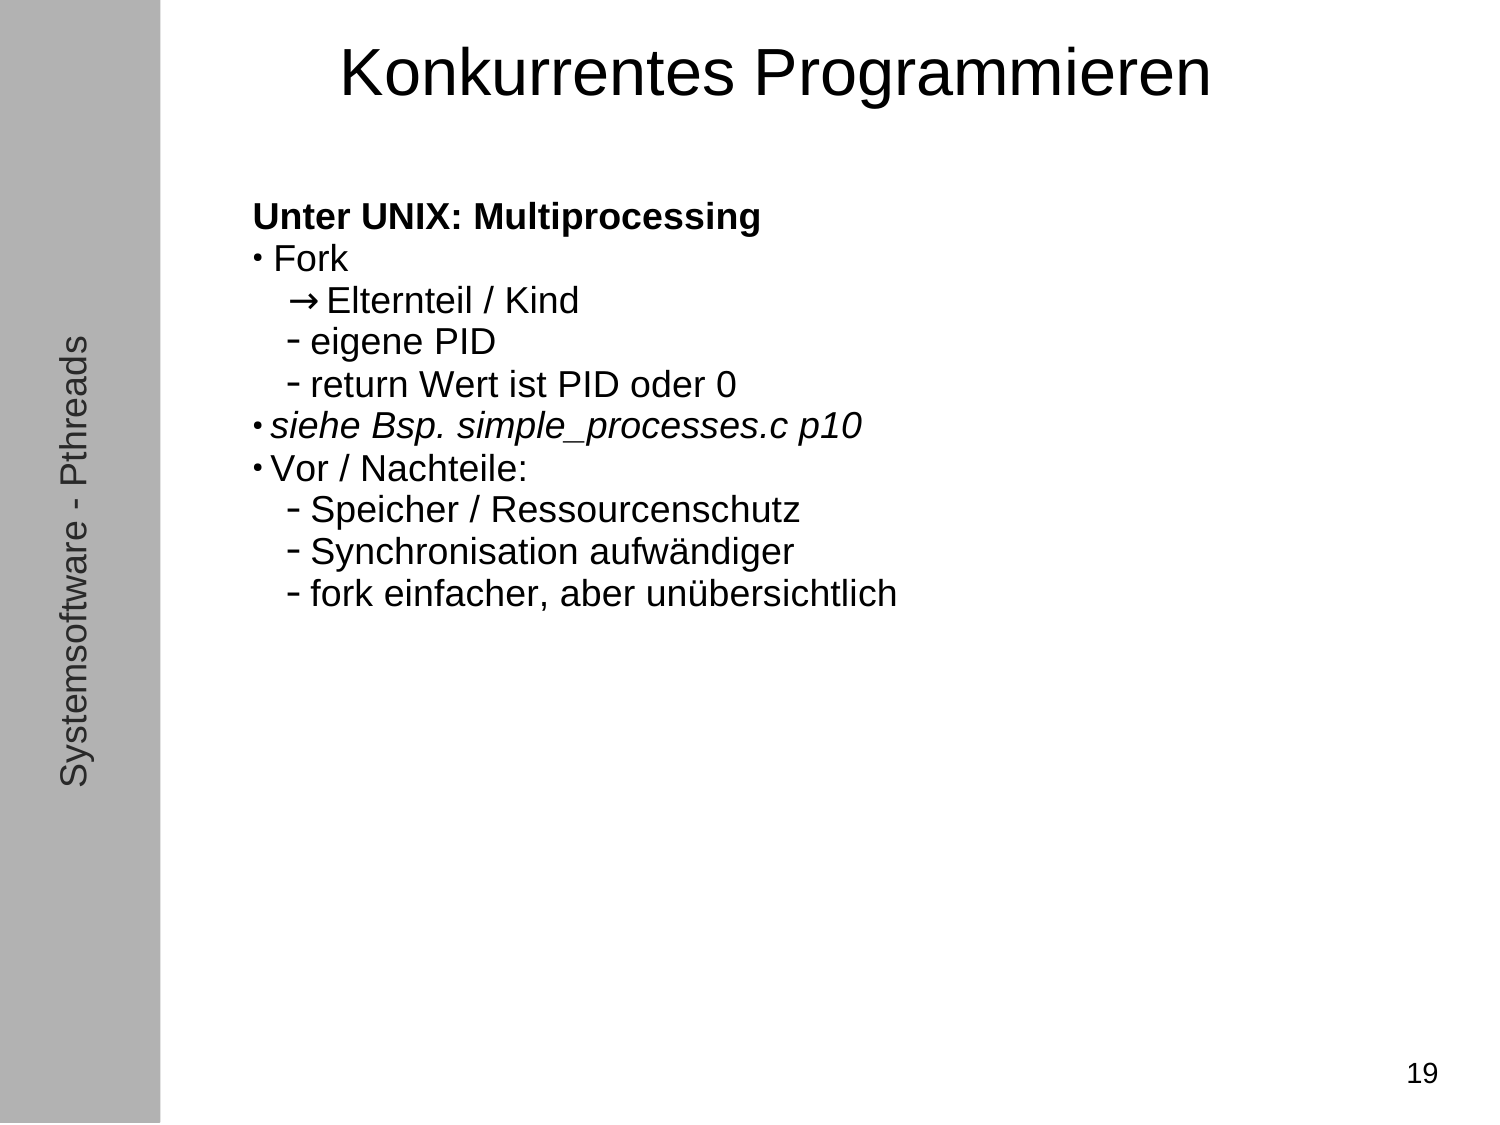

Konkurrentes Programmieren
Unter UNIX: Multiprocessing
Fork
Elternteil / Kind
eigene PID
return Wert ist PID oder 0
siehe Bsp. simple_processes.c p10
Vor / Nachteile:
Speicher / Ressourcenschutz
Synchronisation aufwändiger
fork einfacher, aber unübersichtlich
Systemsoftware - Pthreads